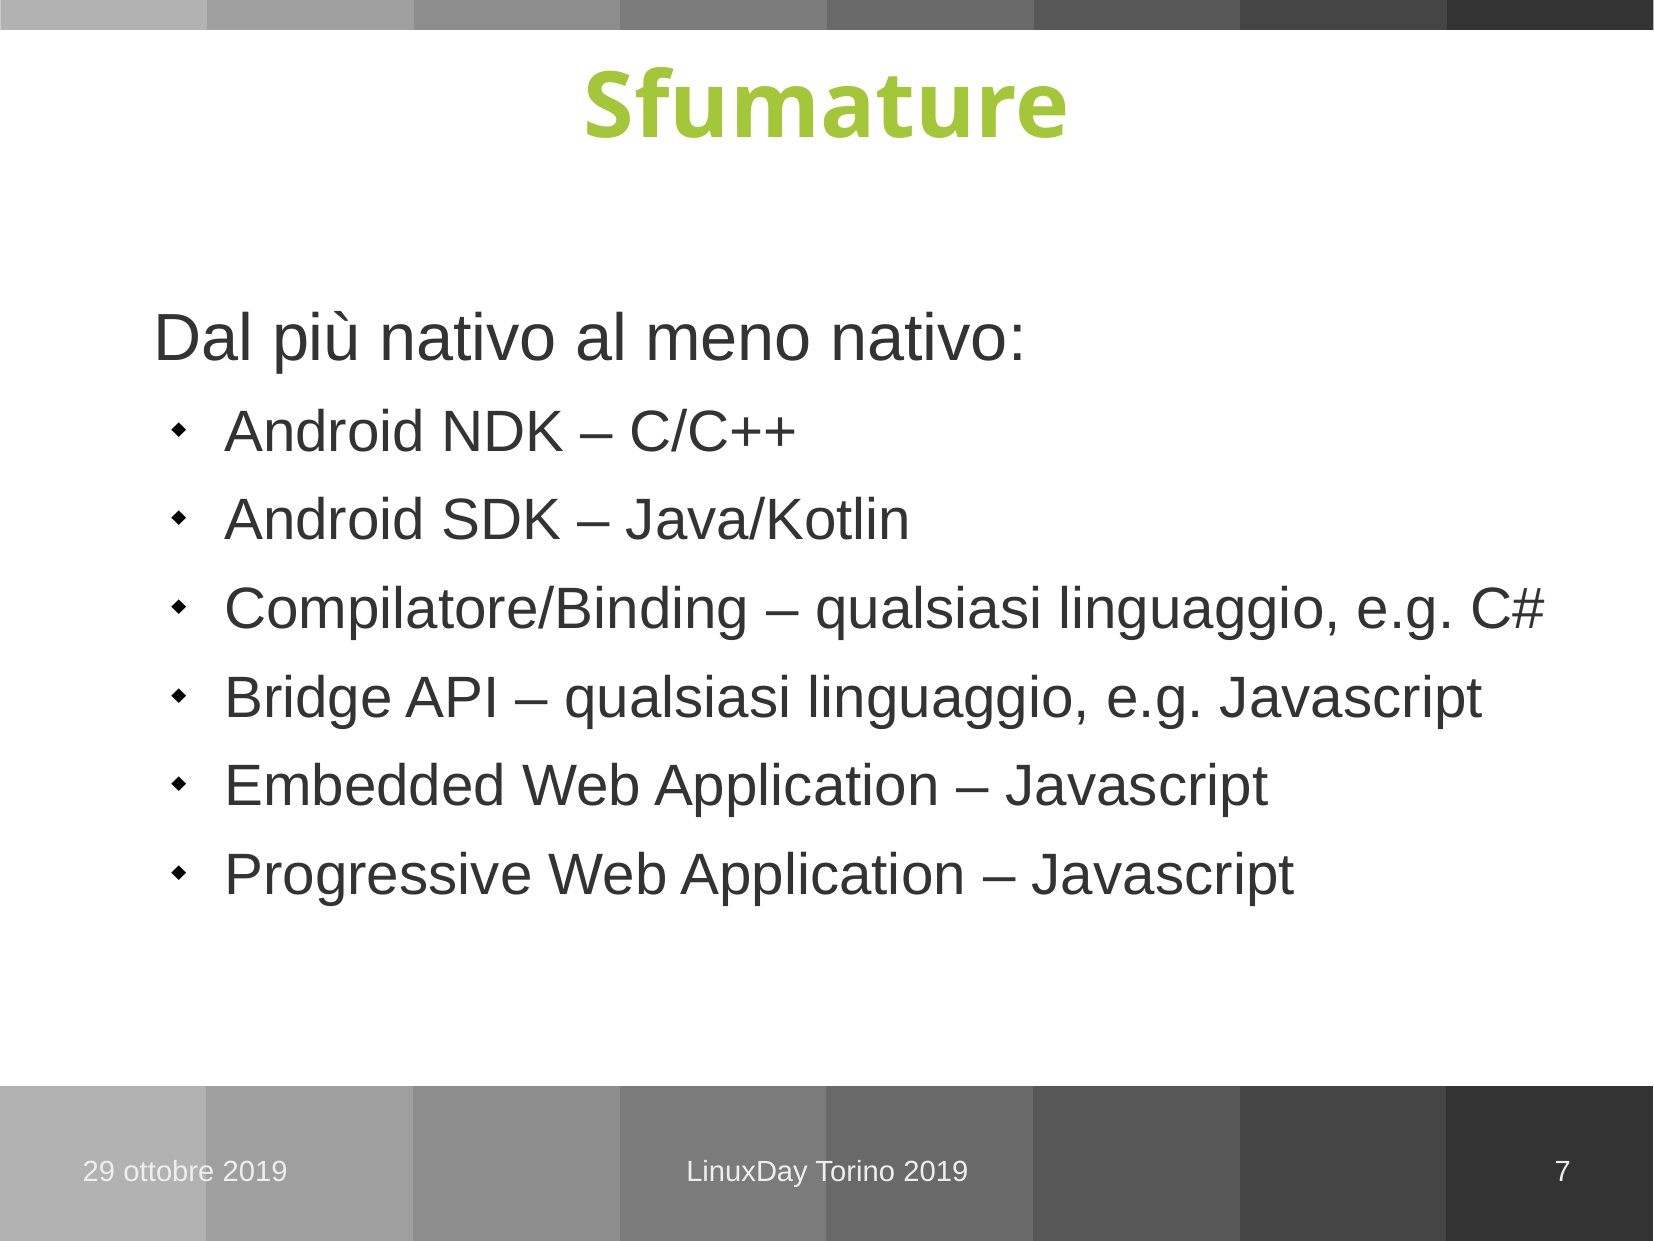

# Sfumature
Dal più nativo al meno nativo:
Android NDK – C/C++
Android SDK – Java/Kotlin
Compilatore/Binding – qualsiasi linguaggio, e.g. C#
Bridge API – qualsiasi linguaggio, e.g. Javascript
Embedded Web Application – Javascript
Progressive Web Application – Javascript
29 ottobre 2019
LinuxDay Torino 2019
7